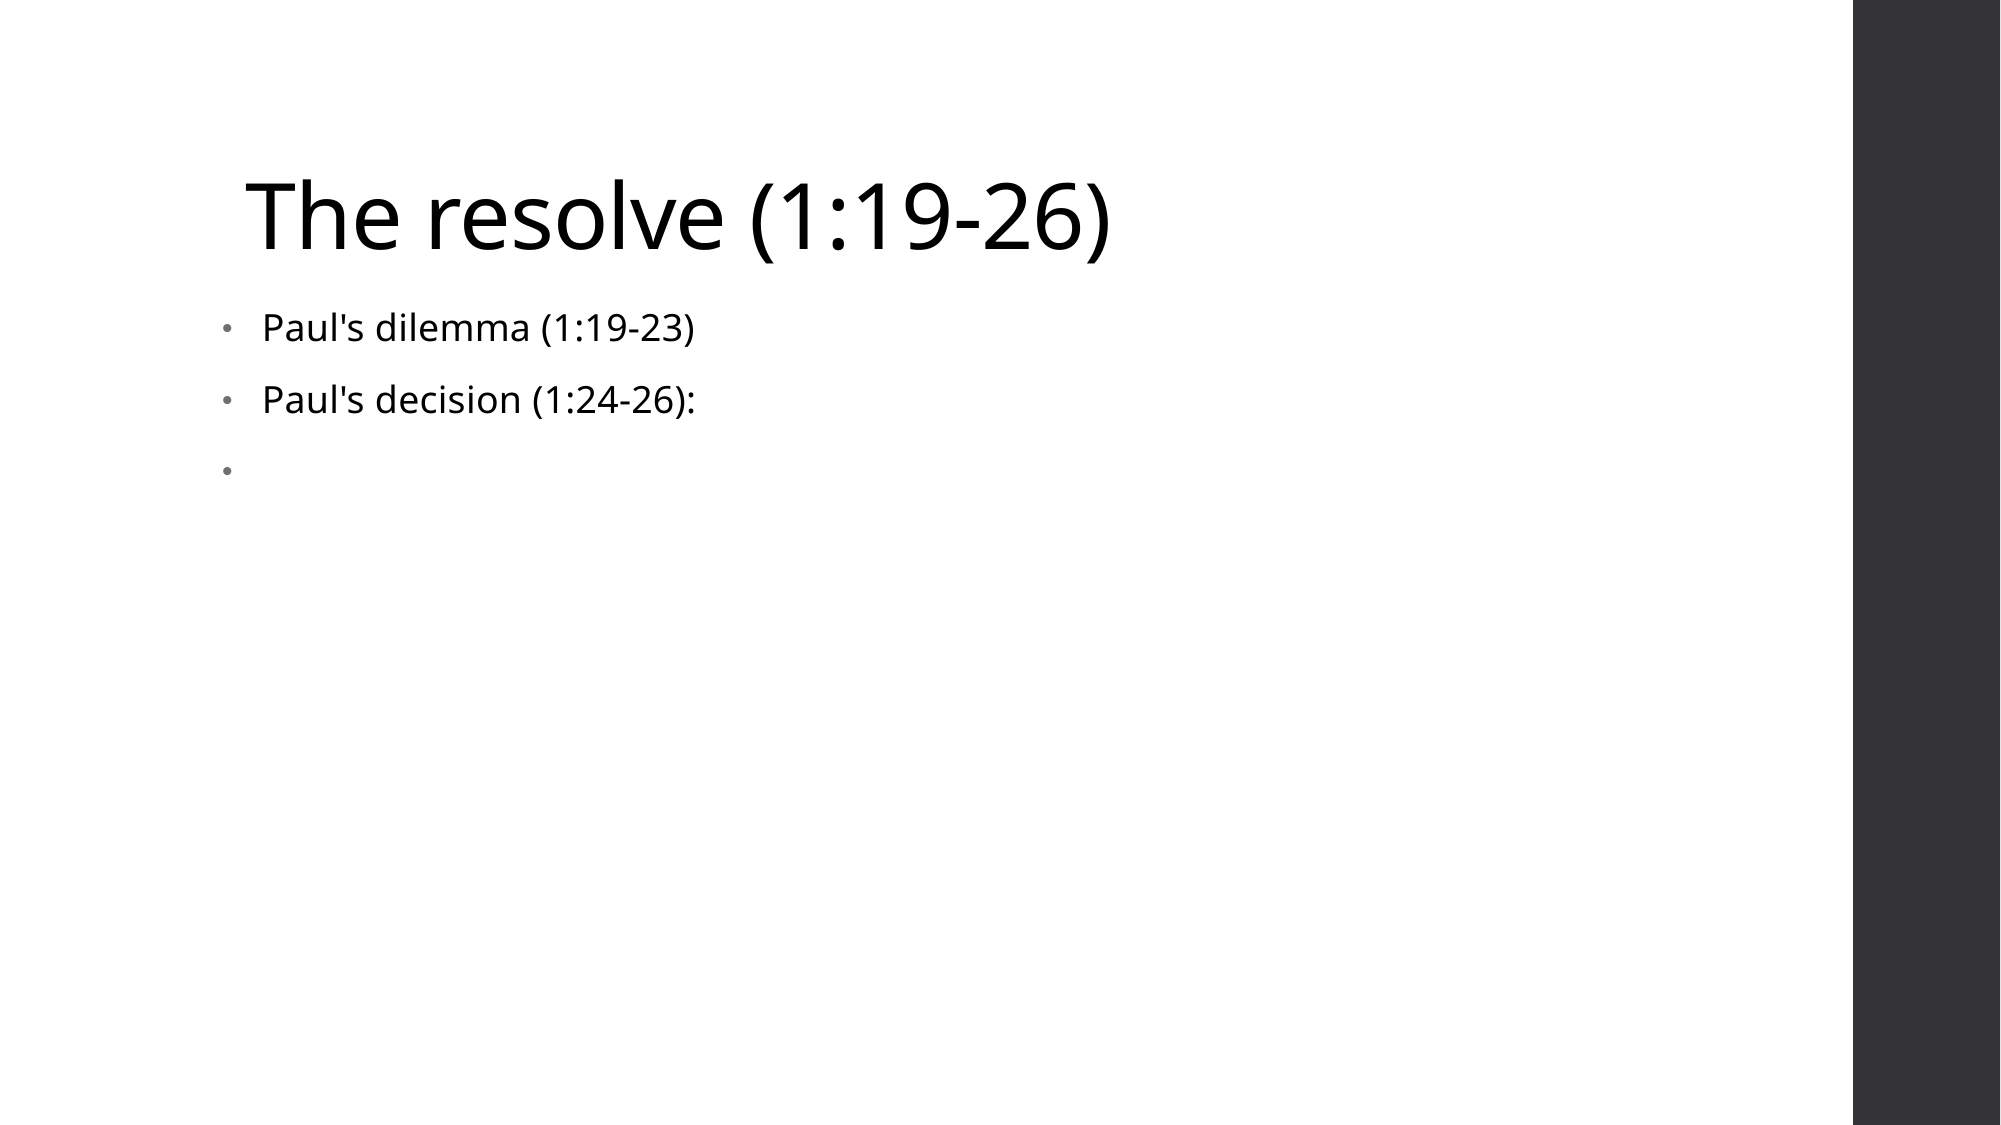

# The resolve (1:19-26)
 Paul's dilemma (1:19-23)
 Paul's decision (1:24-26):